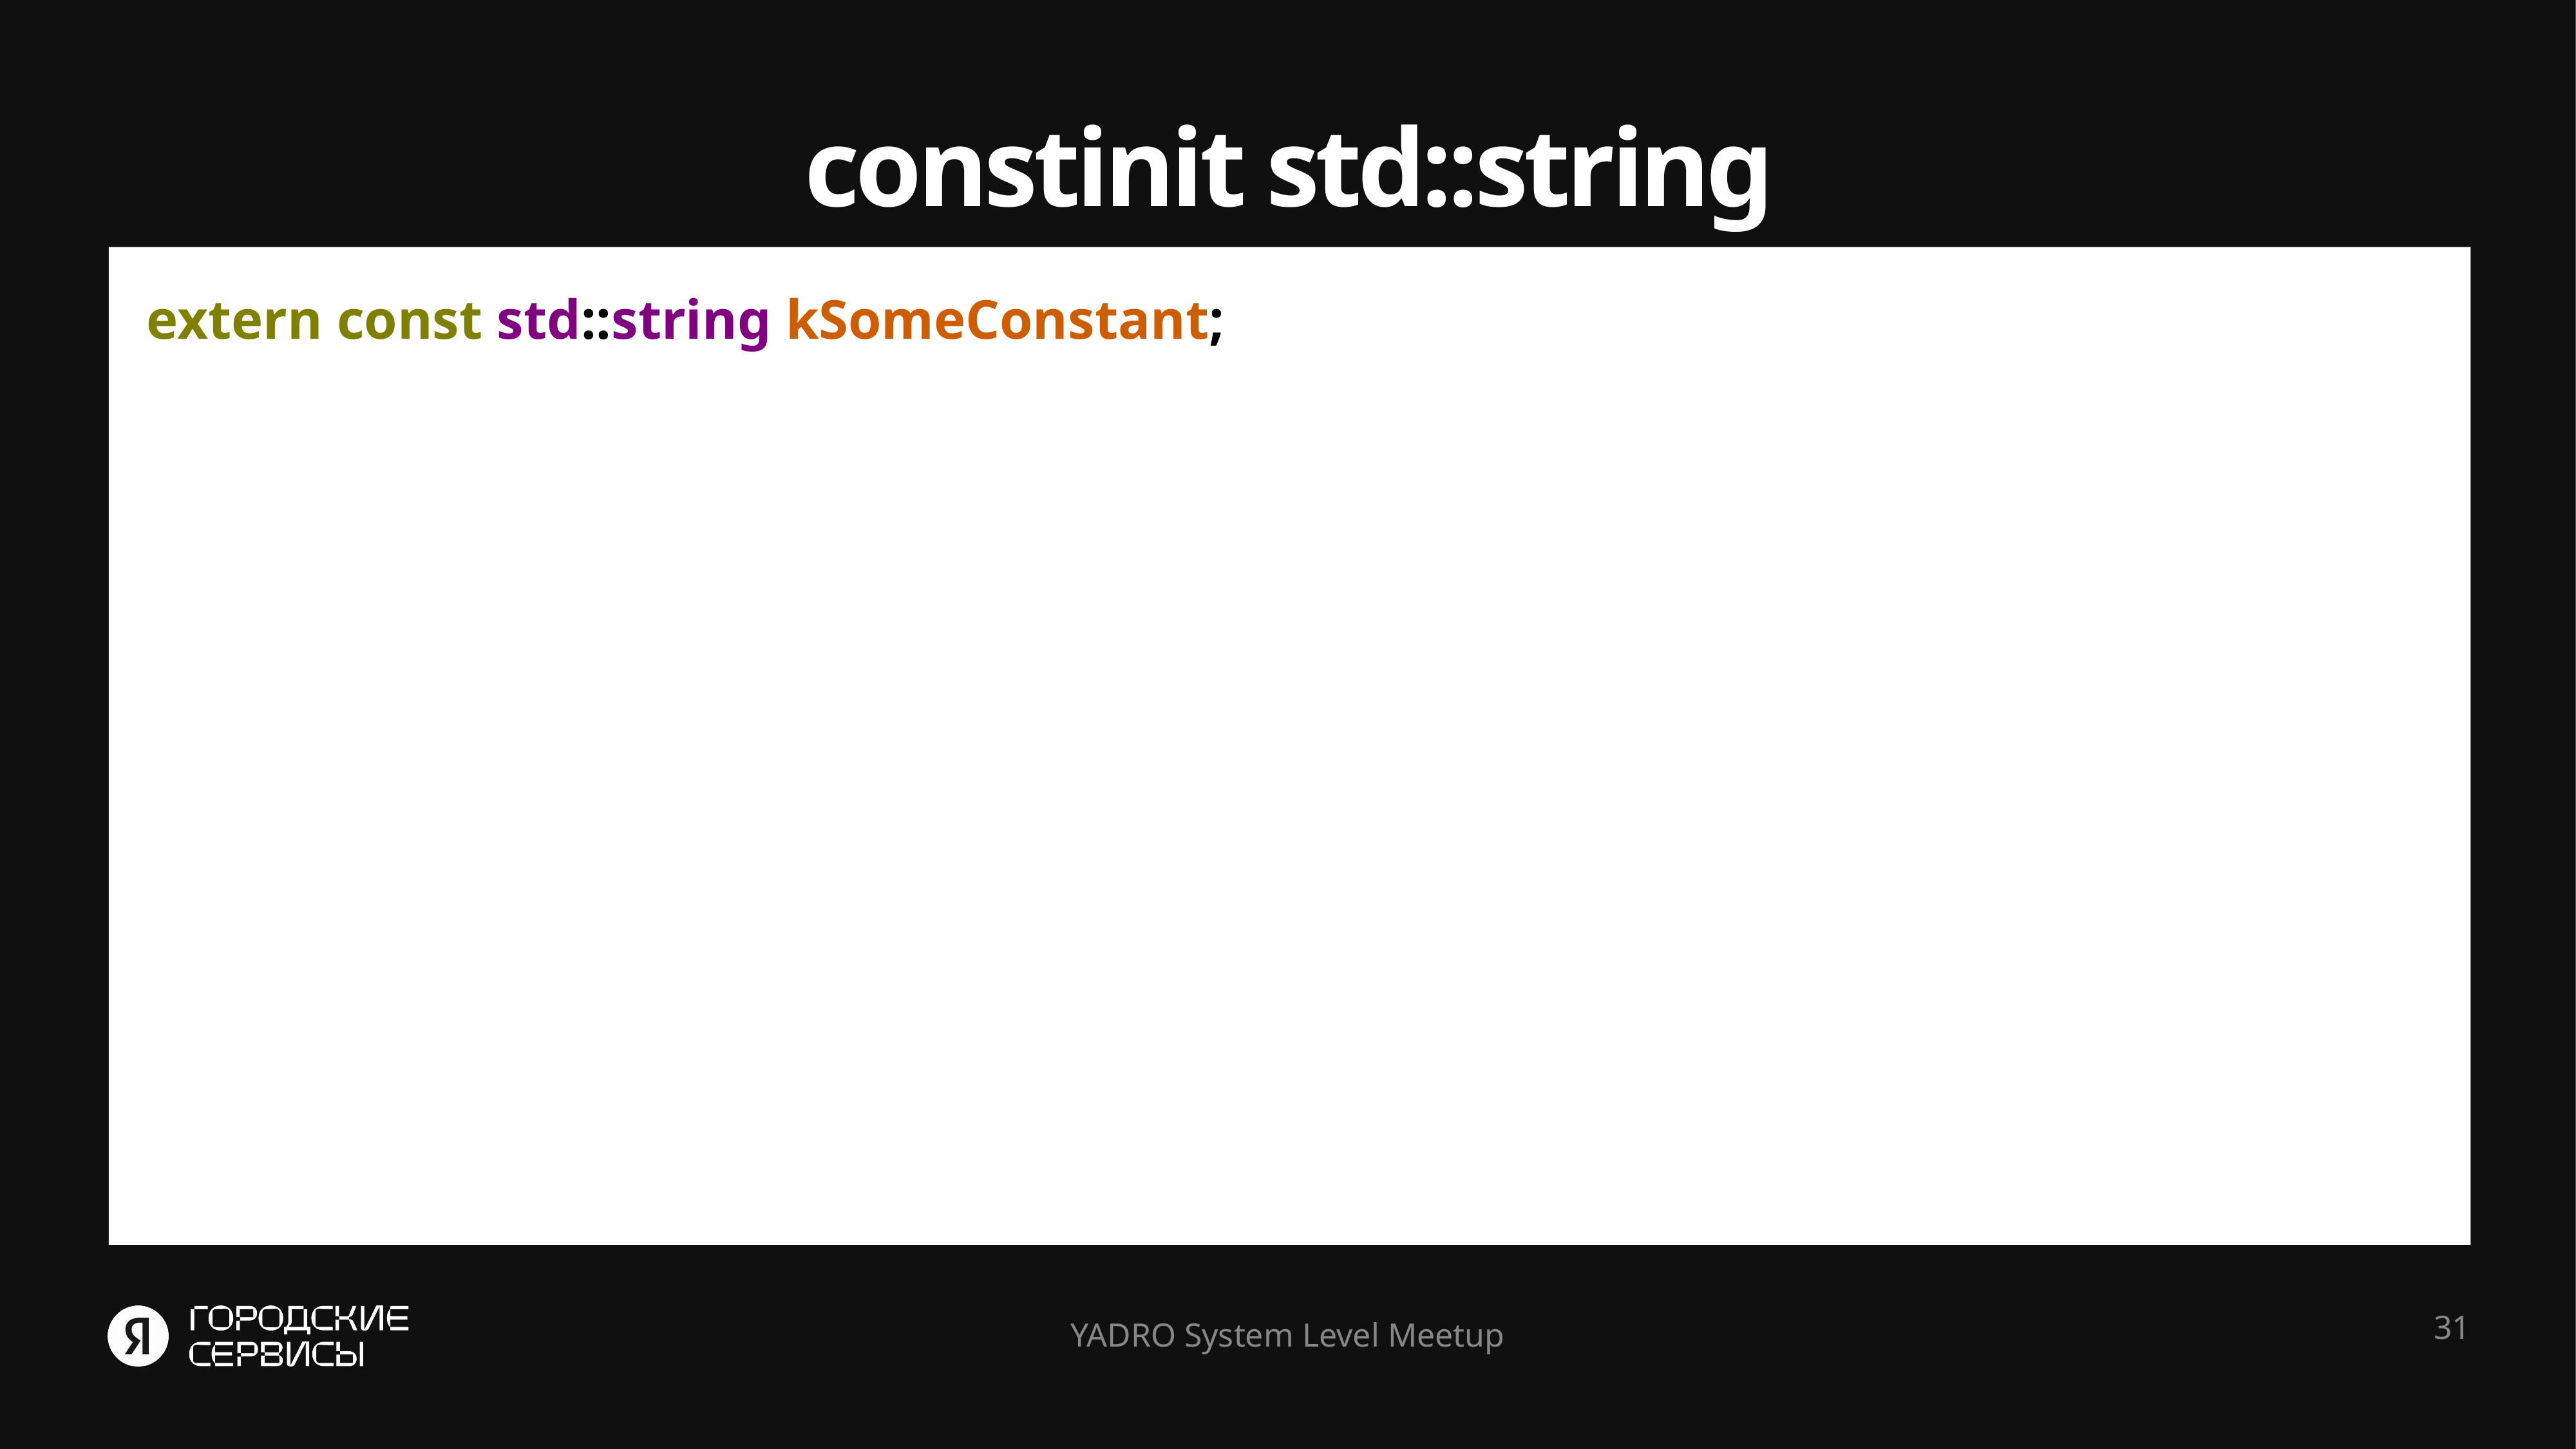

constinit std::string
# extern const std::string kSomeConstant;
YADRO System Level Meetup